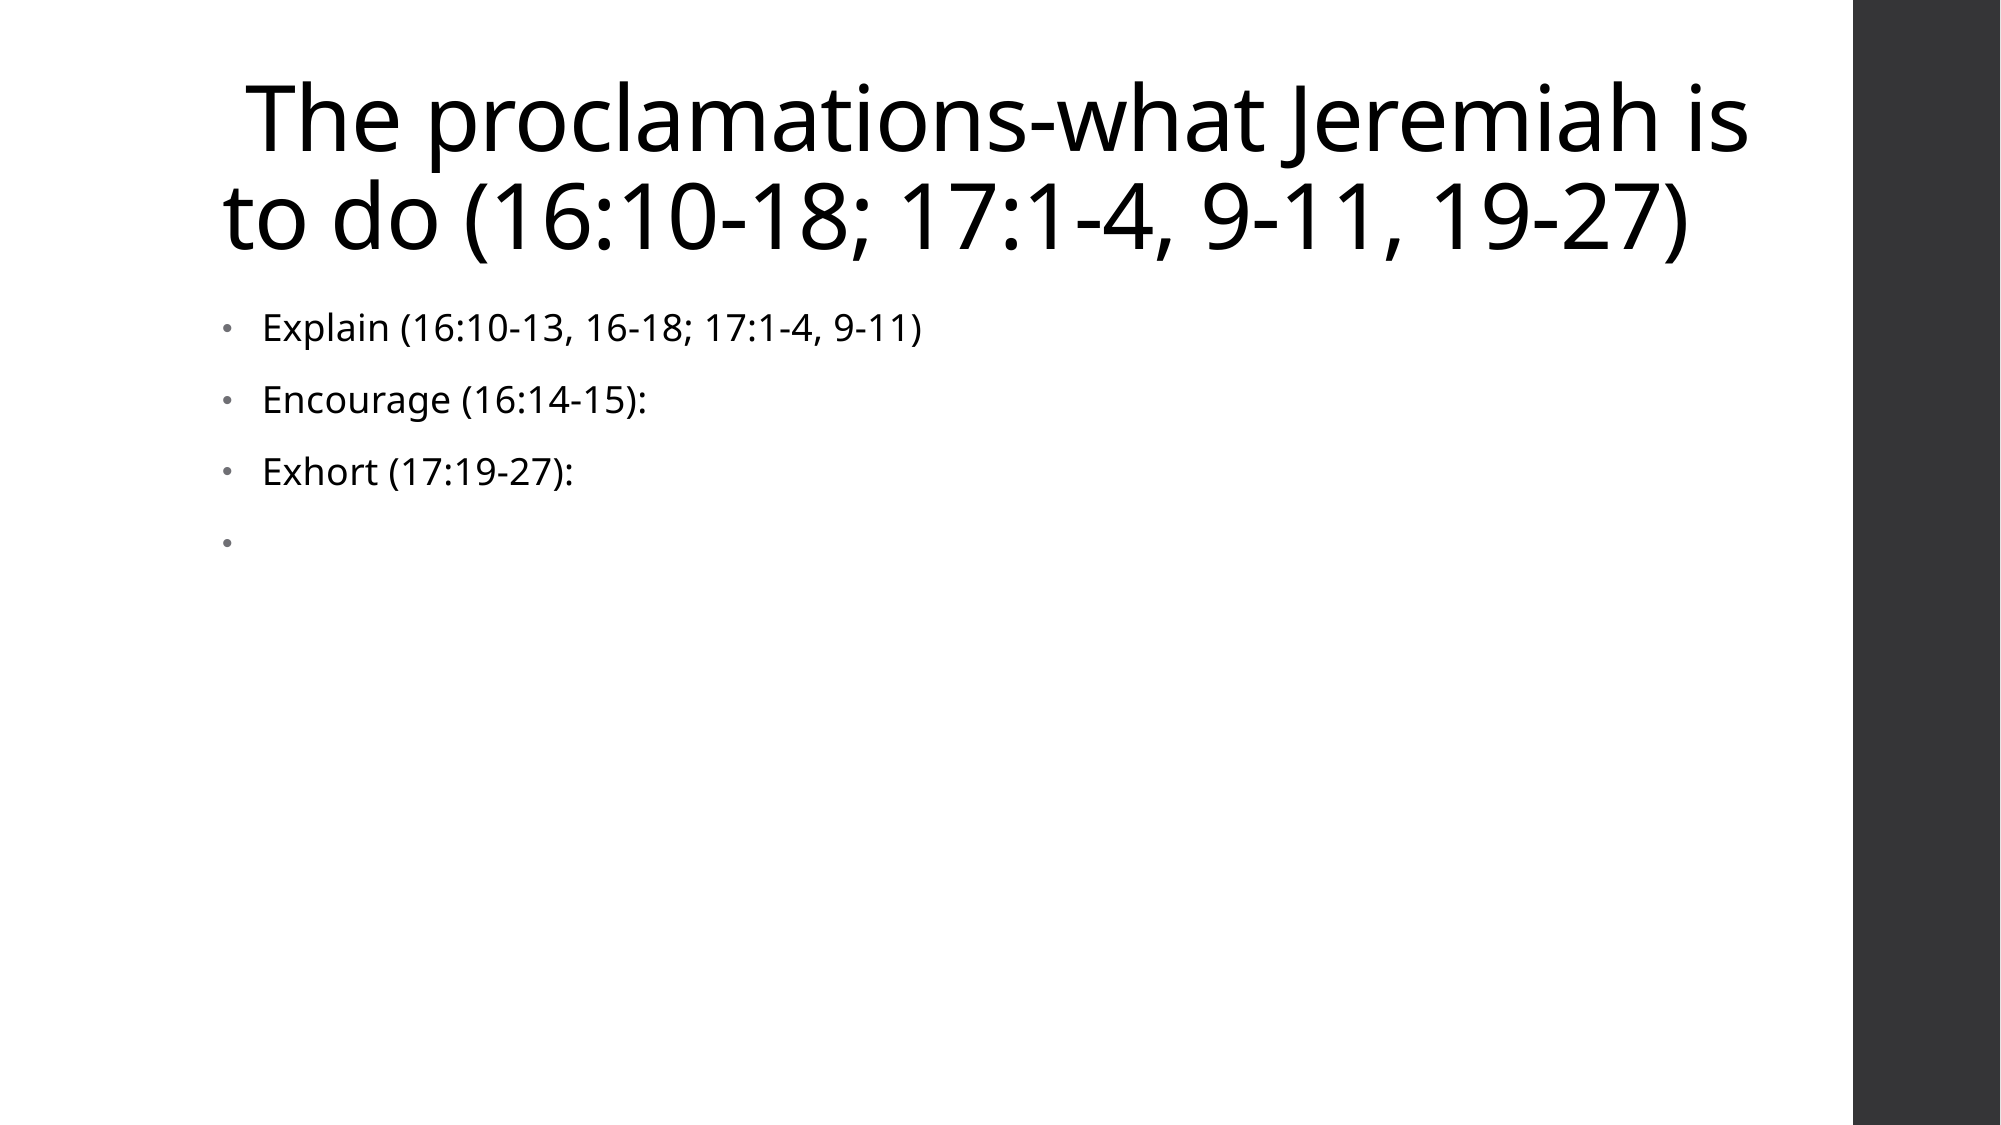

# The proclamations-what Jeremiah is to do (16:10-18; 17:1-4, 9-11, 19-27)
 Explain (16:10-13, 16-18; 17:1-4, 9-11)
 Encourage (16:14-15):
 Exhort (17:19-27):